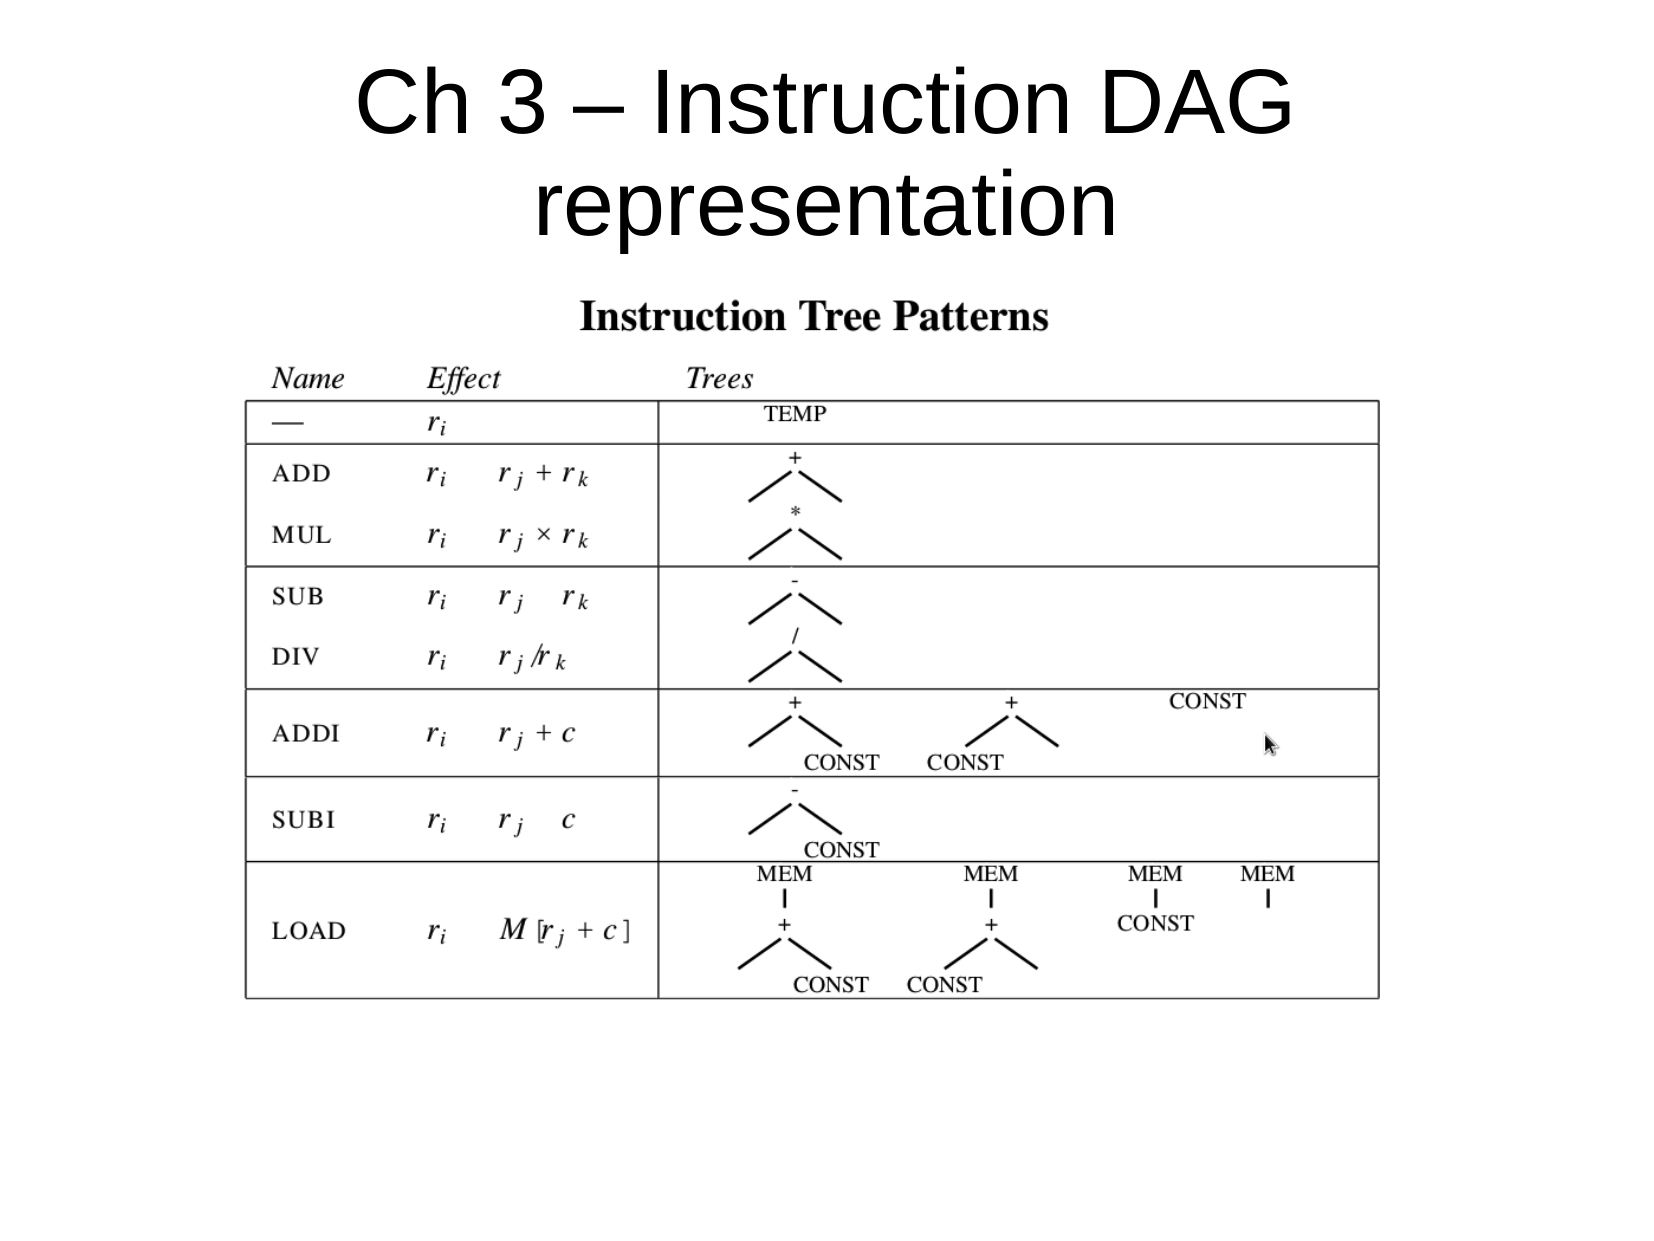

# Ch 3 – Instruction DAG representation